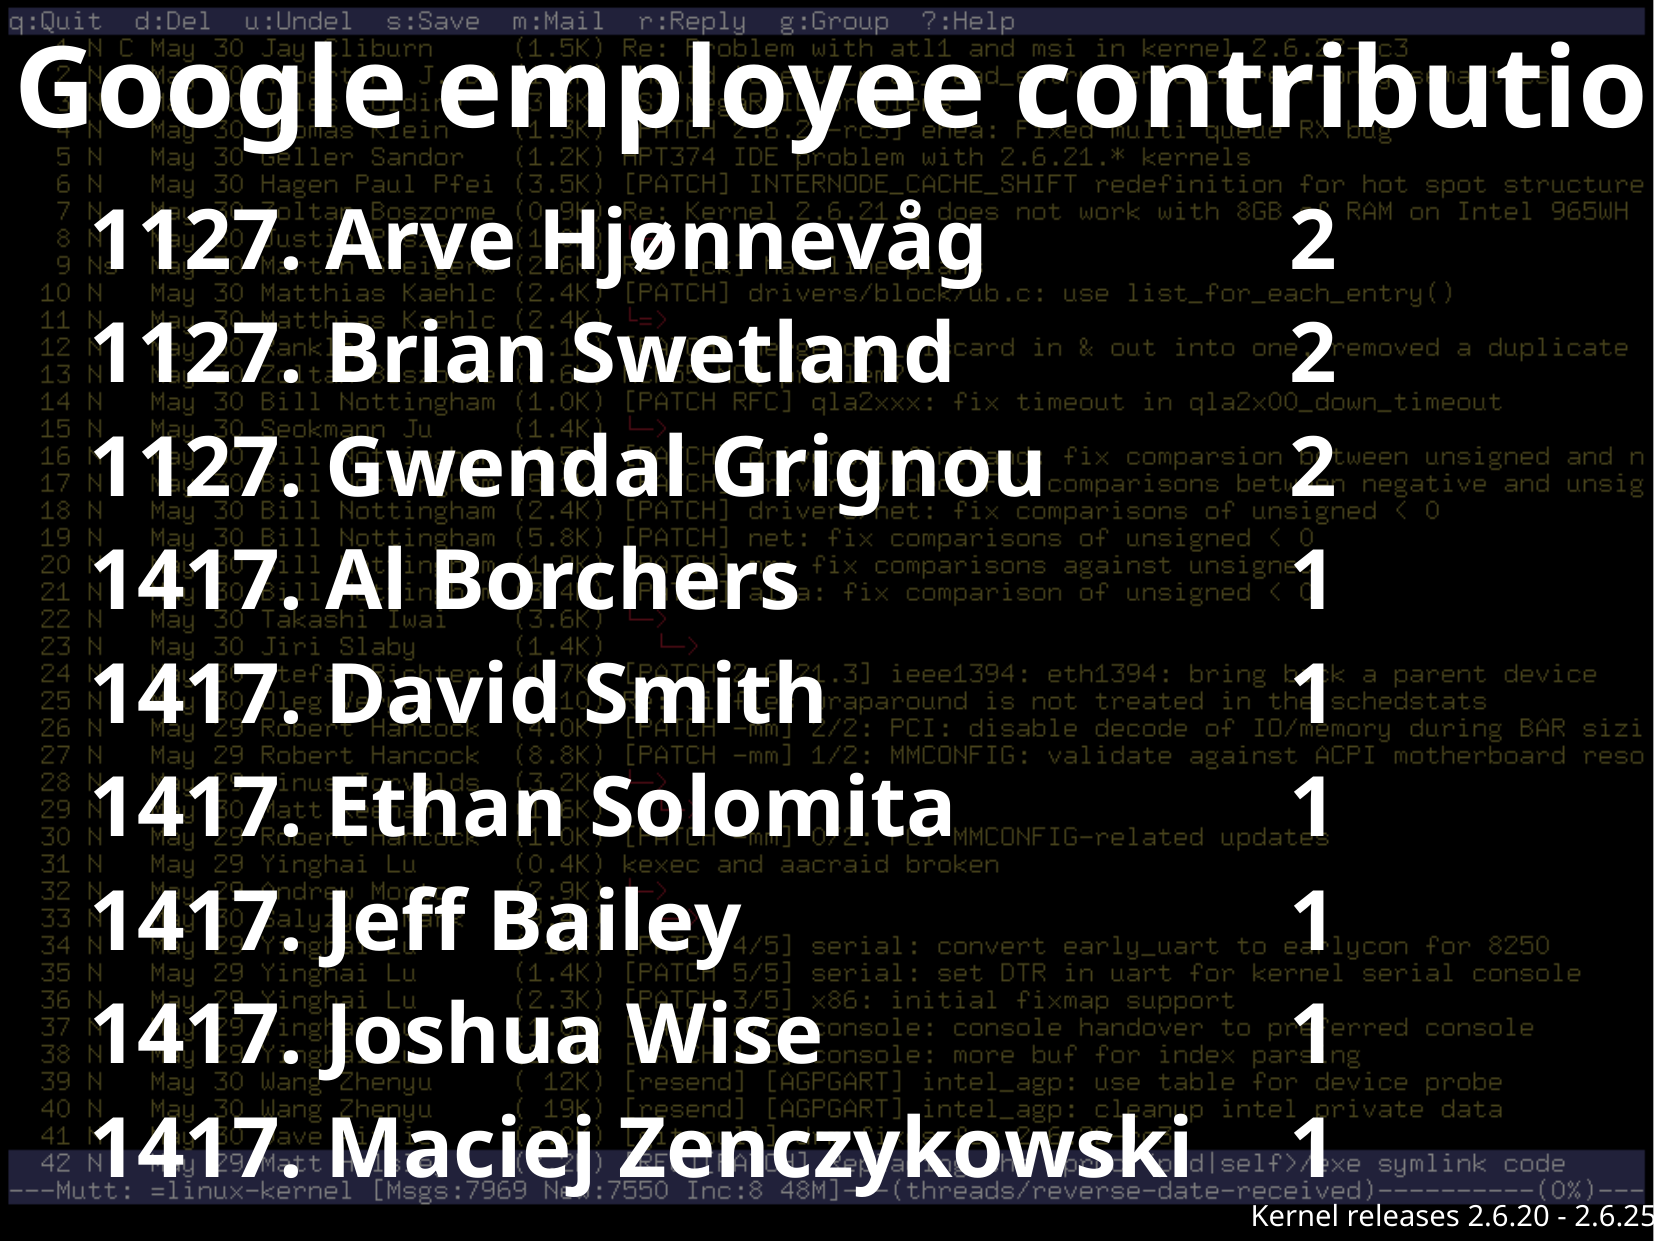

Google employee contributions
1127. Arve Hjønnevåg					2
1127. Brian Swetland					2
1127. Gwendal Grignou				2
1417. Al Borchers							1
1417. David Smith							1
1417. Ethan Solomita					1
1417. Jeff Bailey								1
1417. Joshua Wise							1
1417. Maciej Zenczykowski		1
Kernel releases 2.6.20 - 2.6.25